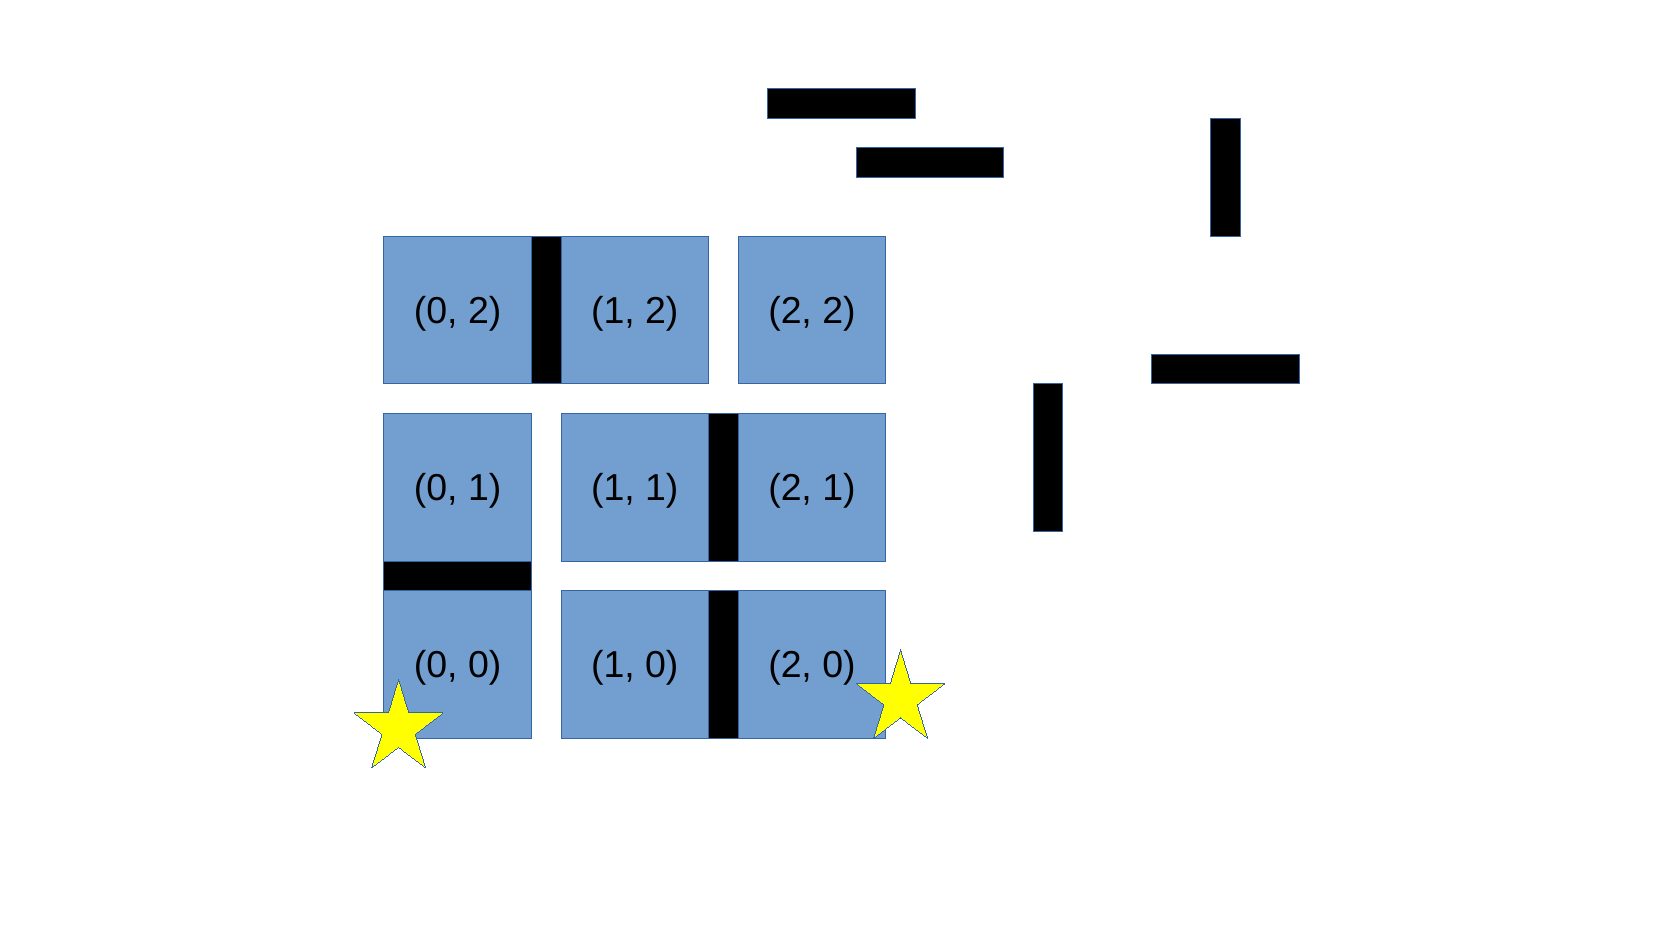

(0, 2)
(1, 2)
(2, 2)
(0, 1)
(1, 1)
(2, 1)
(0, 0)
(1, 0)
(2, 0)